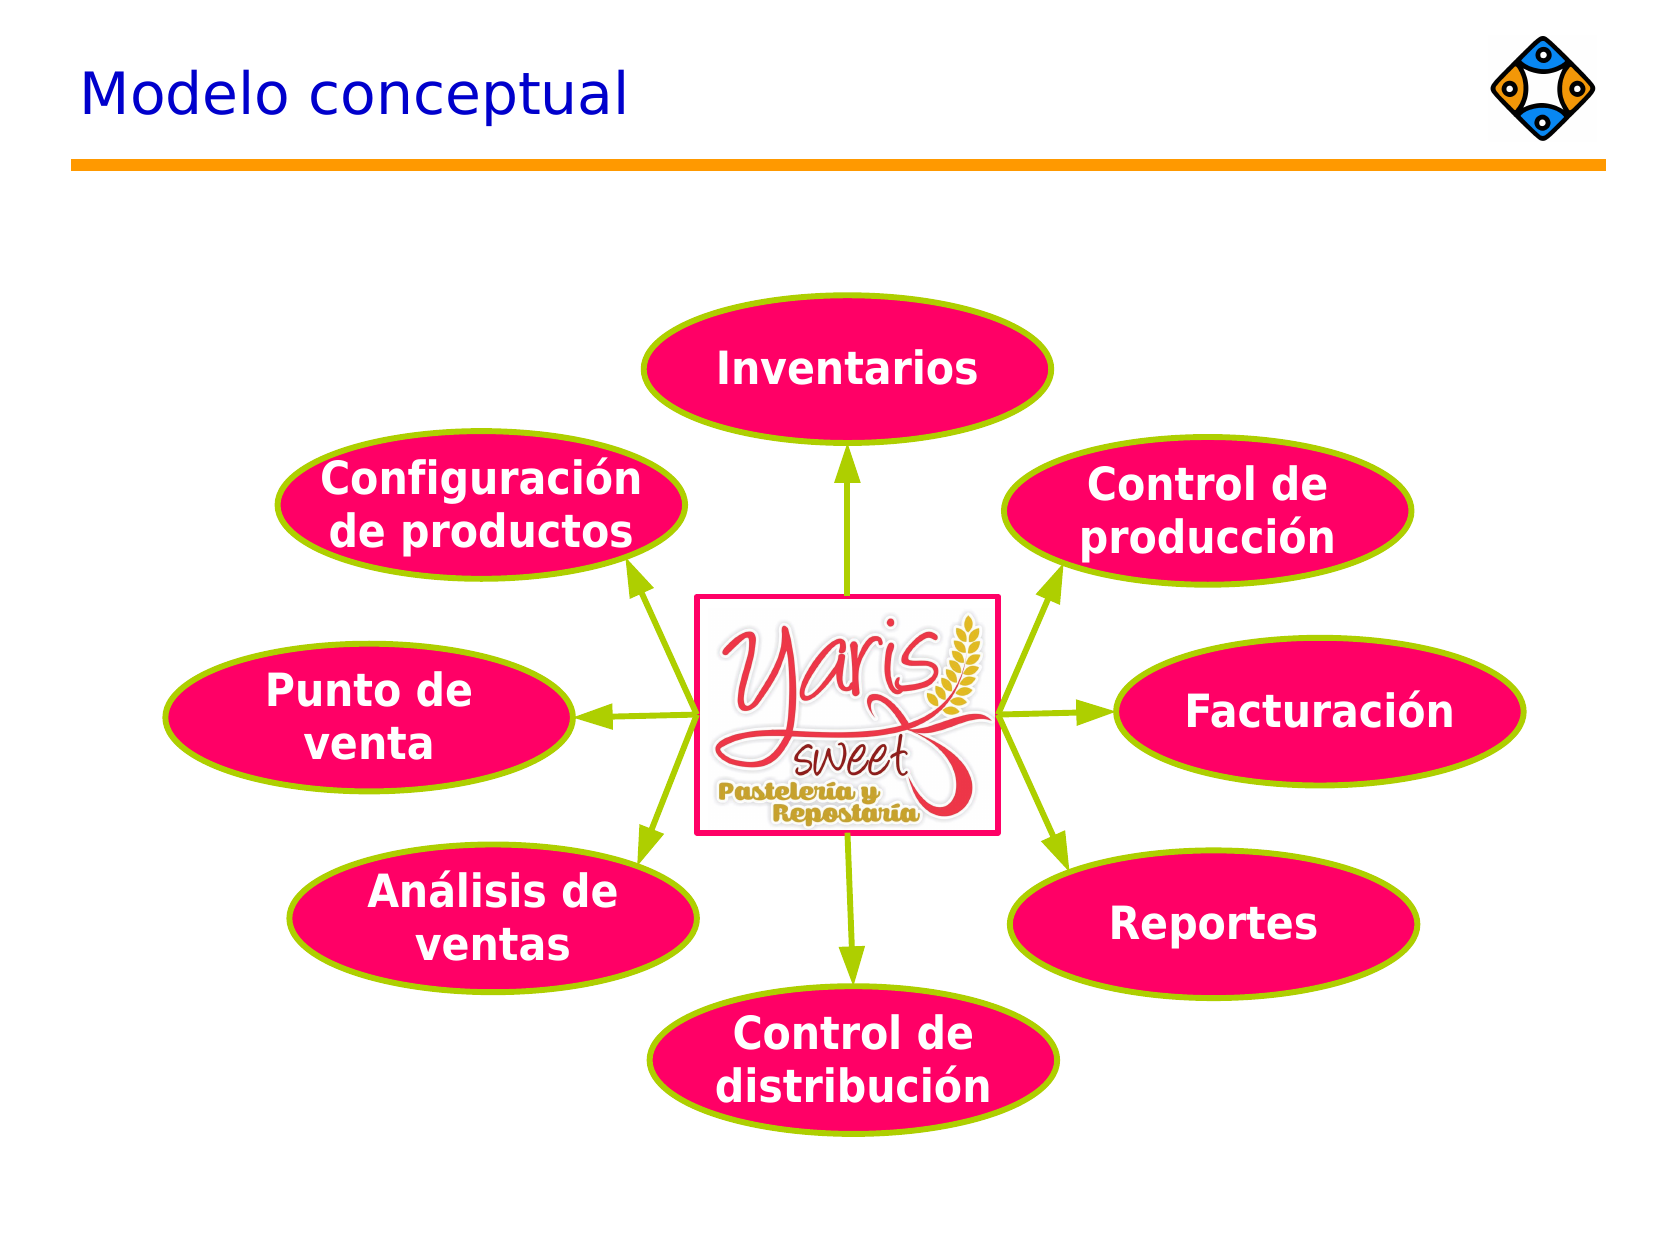

Modelo conceptual
Inventarios
Configuración
de productos
Control de
producción
Facturación
Punto de
venta
Análisis de
ventas
Reportes
Control de
distribución